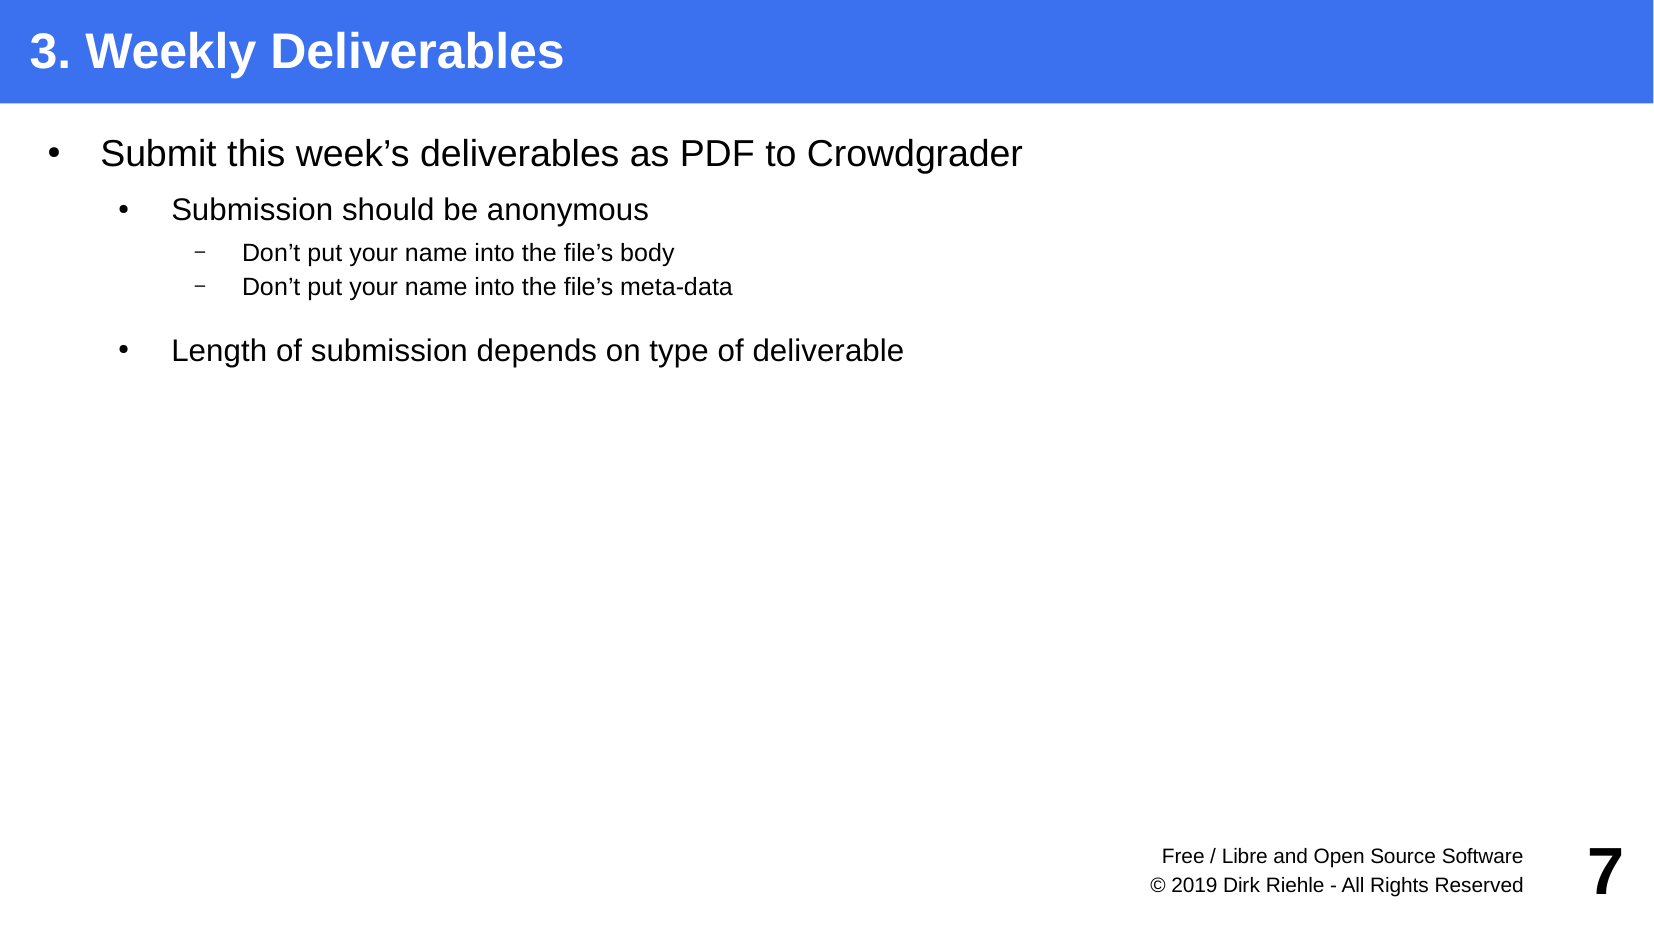

# 3. Weekly Deliverables
Submit this week’s deliverables as PDF to Crowdgrader
Submission should be anonymous
Don’t put your name into the file’s body
Don’t put your name into the file’s meta-data
Length of submission depends on type of deliverable
Free / Libre and Open Source Software
7
© 2019 Dirk Riehle - All Rights Reserved